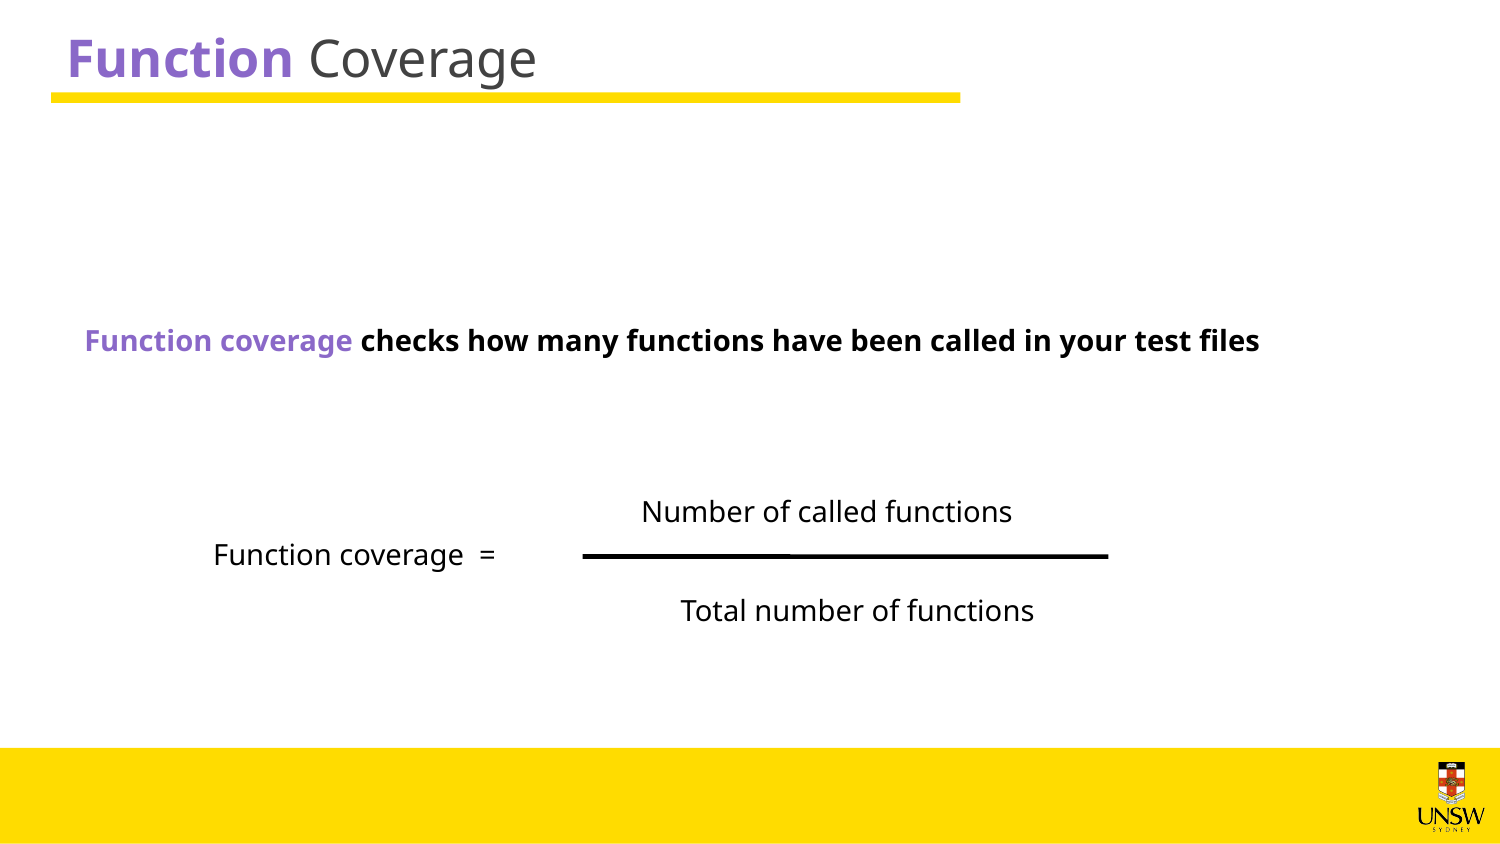

Function Coverage
Function coverage checks how many functions have been called in your test files
Number of called functions
Function coverage =
Total number of functions